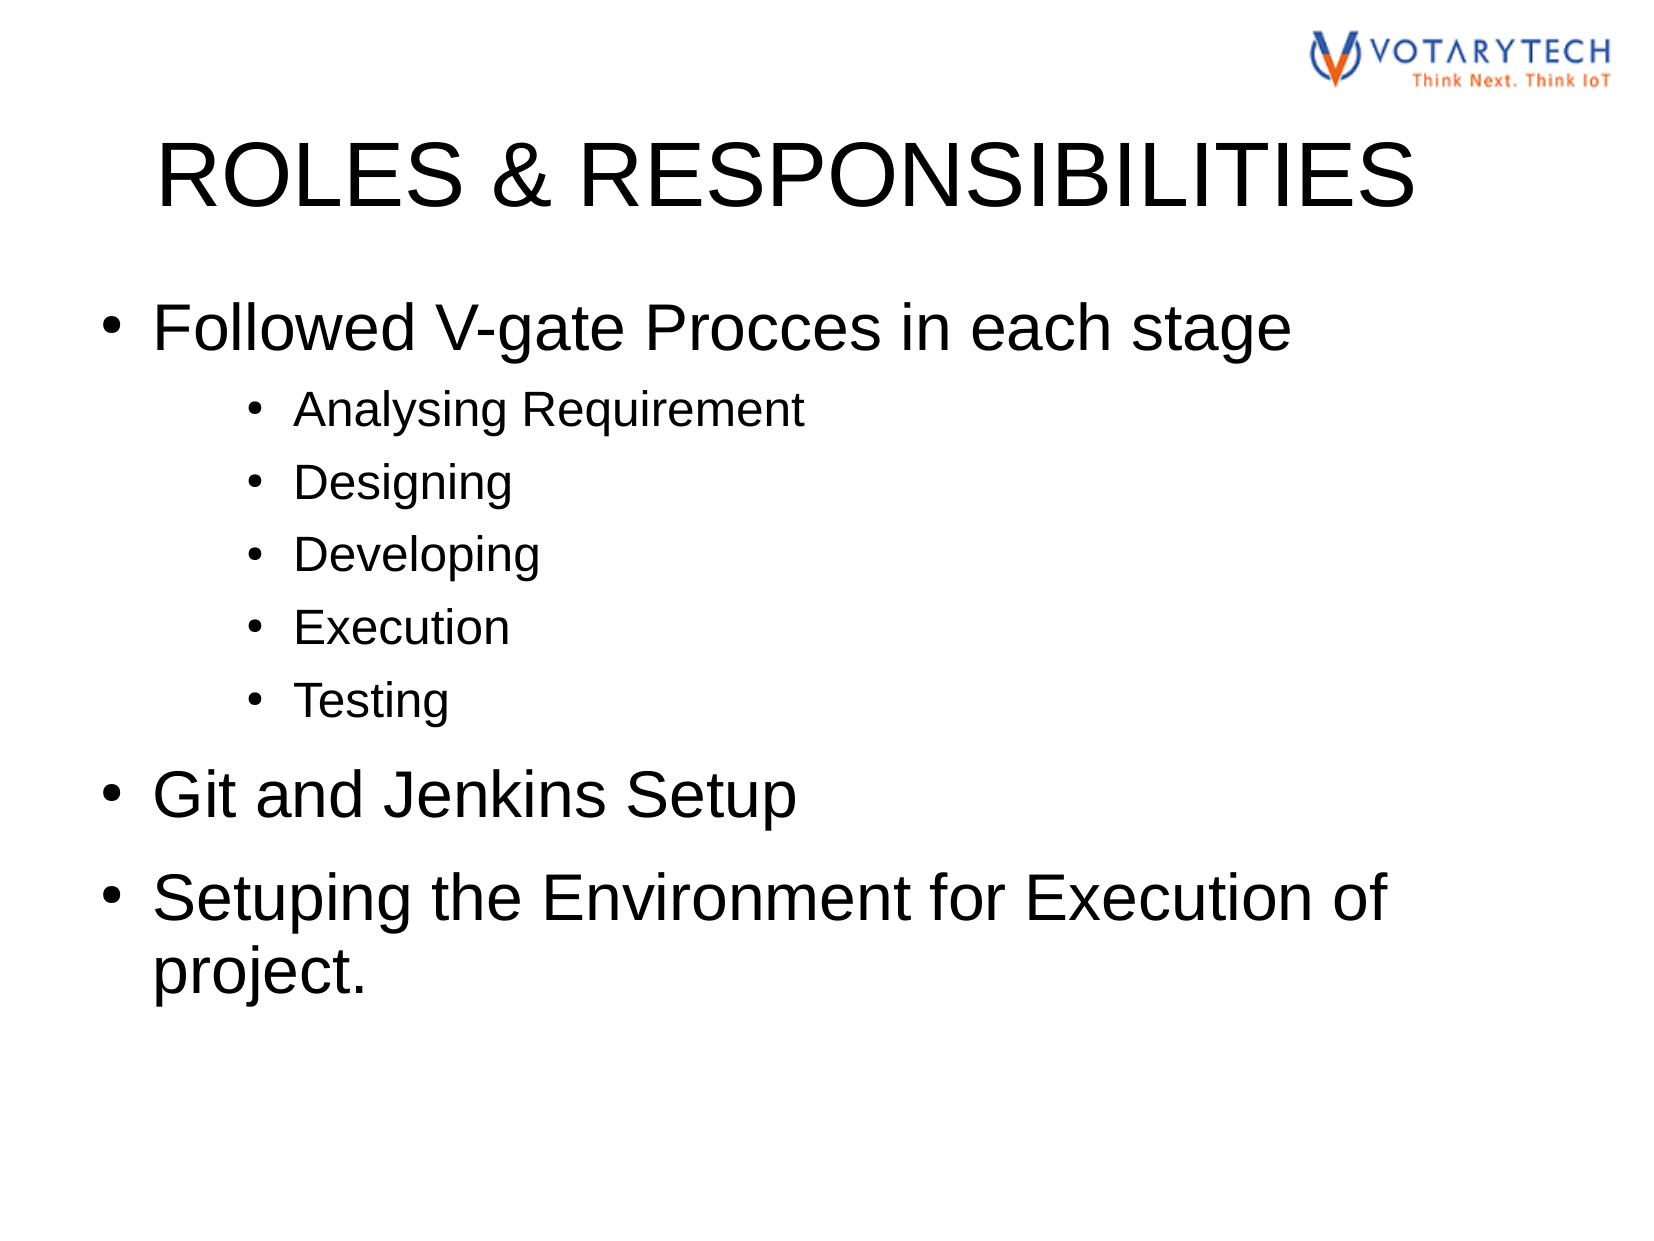

# ROLES & RESPONSIBILITIES
Followed V-gate Procces in each stage
Analysing Requirement
Designing
Developing
Execution
Testing
Git and Jenkins Setup
Setuping the Environment for Execution of project.